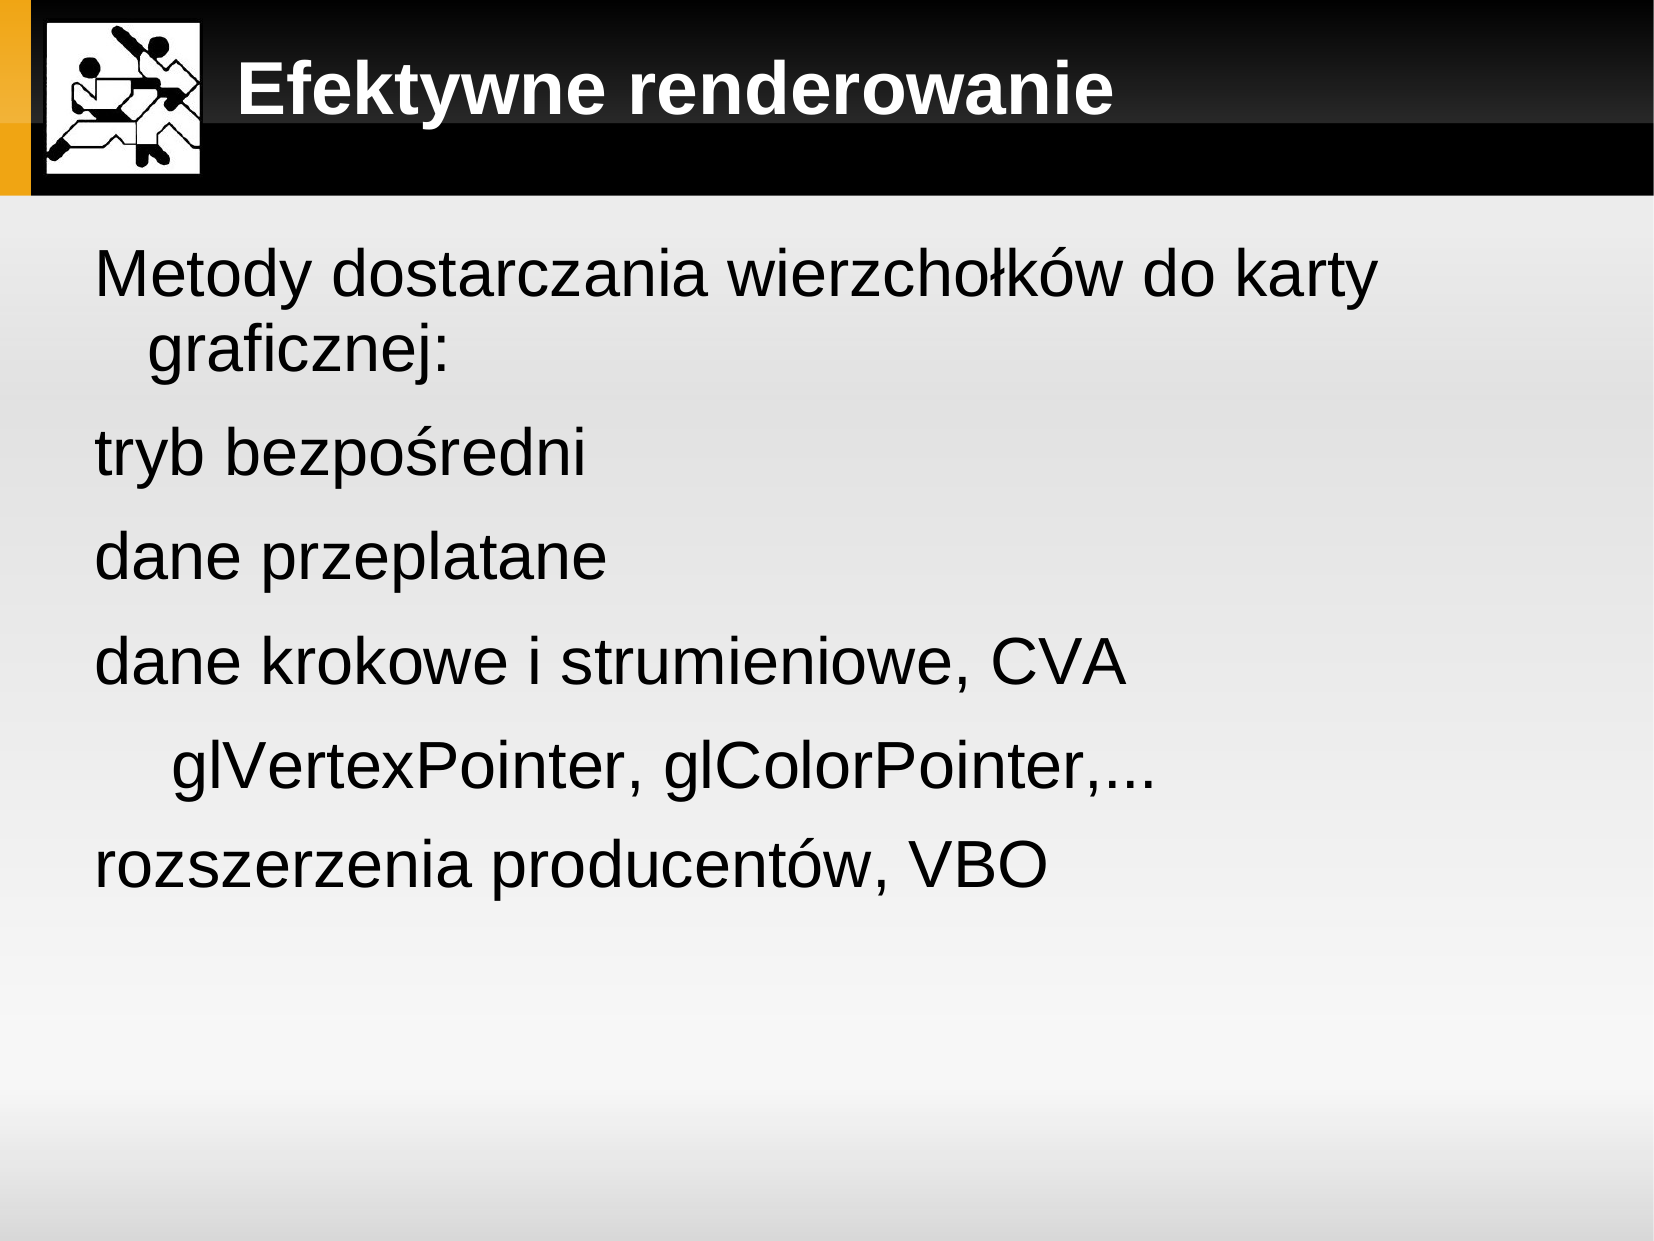

# Efektywne renderowanie
Metody dostarczania wierzchołków do karty graficznej:
tryb bezpośredni
dane przeplatane
dane krokowe i strumieniowe, CVA
glVertexPointer, glColorPointer,...
rozszerzenia producentów, VBO